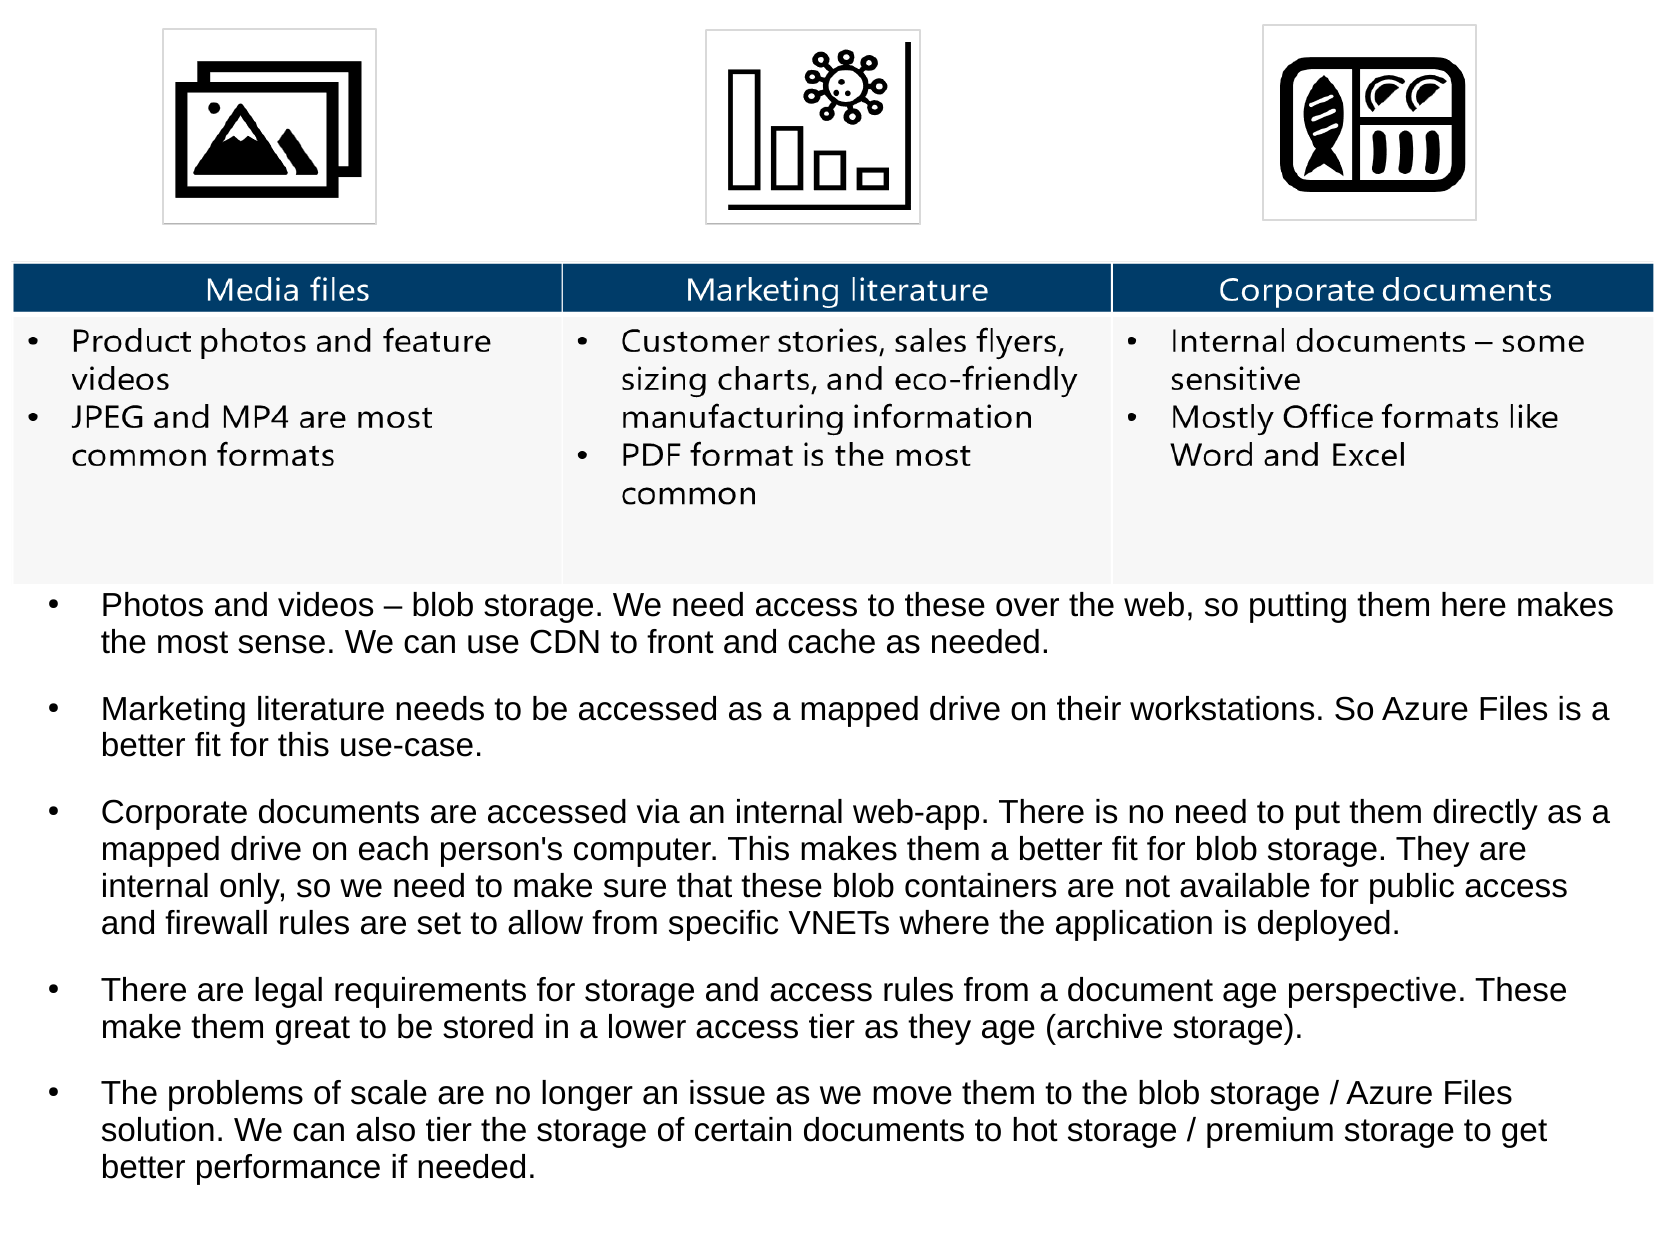

# Photos and videos – blob storage. We need access to these over the web, so putting them here makes the most sense. We can use CDN to front and cache as needed.
Marketing literature needs to be accessed as a mapped drive on their workstations. So Azure Files is a better fit for this use-case.
Corporate documents are accessed via an internal web-app. There is no need to put them directly as a mapped drive on each person's computer. This makes them a better fit for blob storage. They are internal only, so we need to make sure that these blob containers are not available for public access and firewall rules are set to allow from specific VNETs where the application is deployed.
There are legal requirements for storage and access rules from a document age perspective. These make them great to be stored in a lower access tier as they age (archive storage).
The problems of scale are no longer an issue as we move them to the blob storage / Azure Files solution. We can also tier the storage of certain documents to hot storage / premium storage to get better performance if needed.